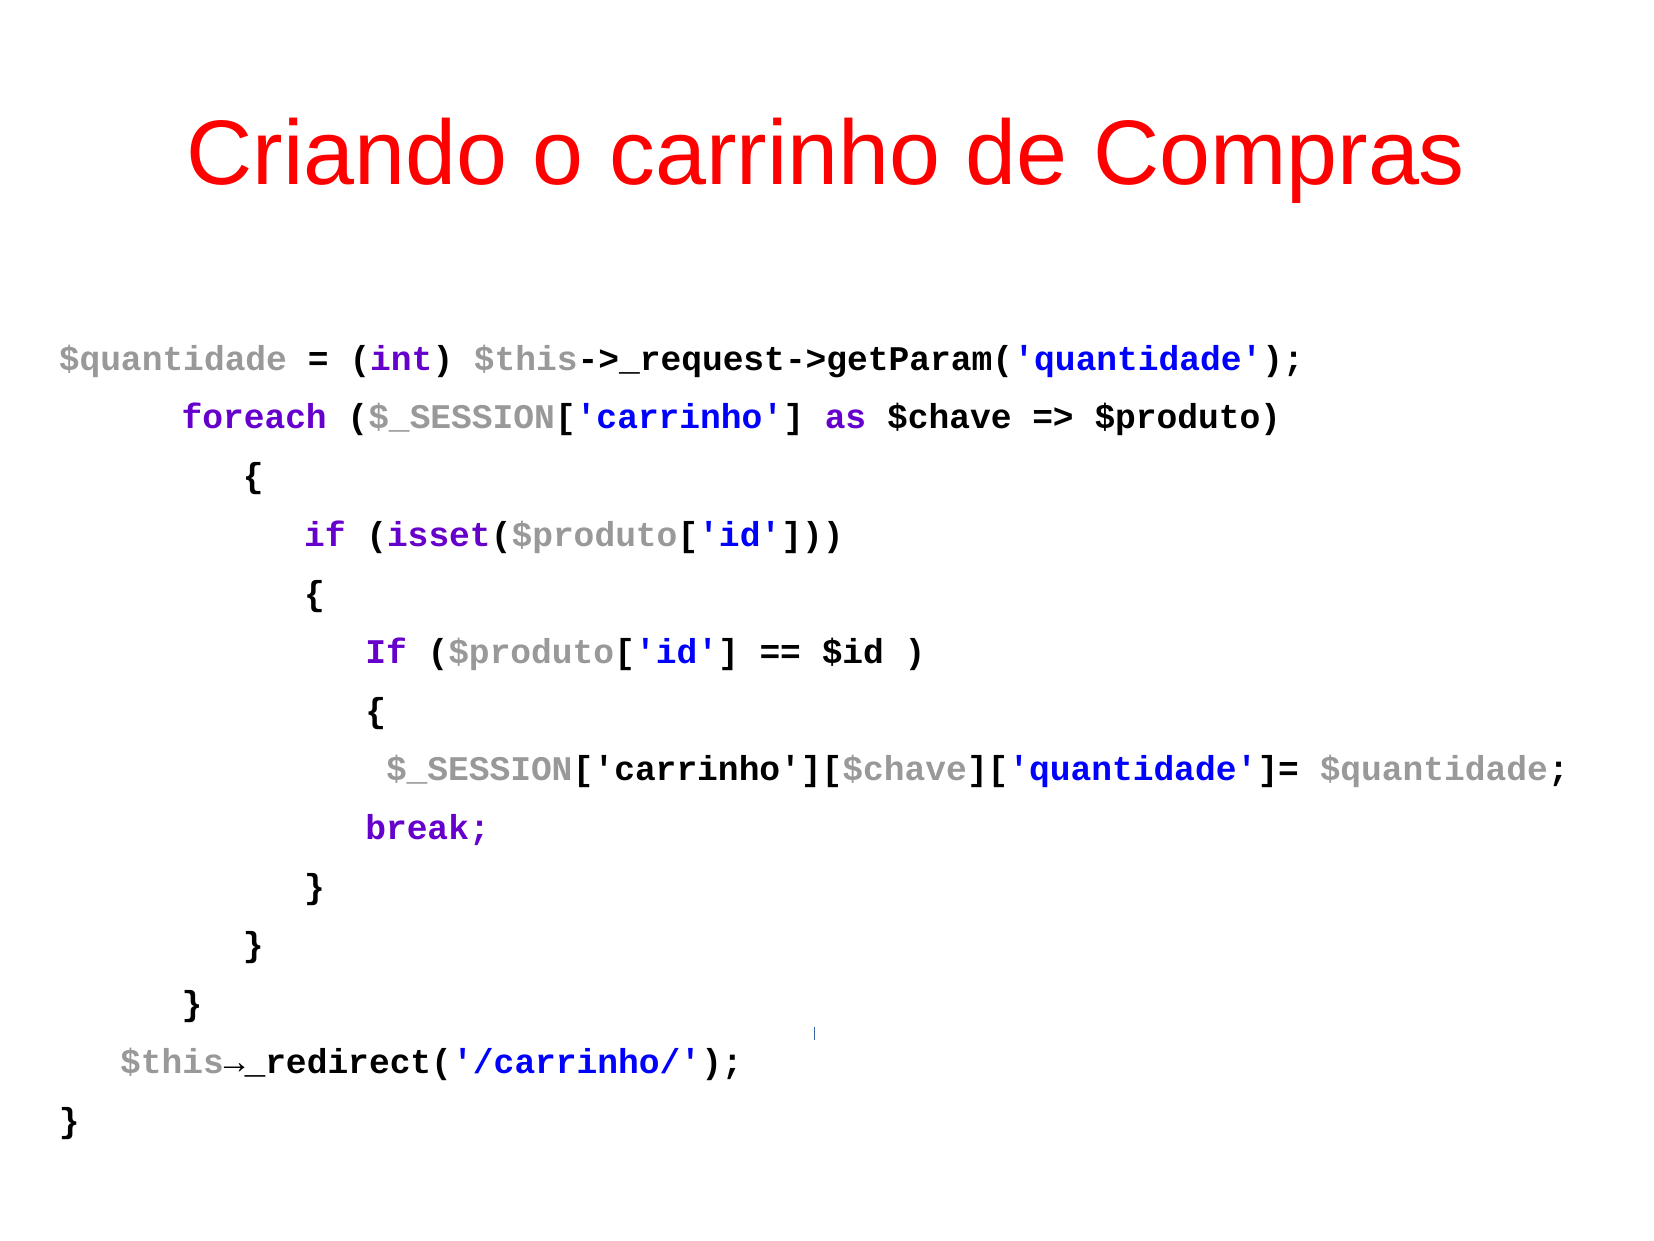

# Criando o carrinho de Compras
$quantidade = (int) $this->_request->getParam('quantidade');
 			 	foreach ($_SESSION['carrinho'] as $chave => $produto)
 			 		{
 				 			 	if (isset($produto['id']))
 			 		 	{
 						 				 		If ($produto['id'] == $id )
 					 				 		{
 					 			 			 $_SESSION['carrinho'][$chave]['quantidade']= $quantidade;
 				 			 		break;
 	 	 	 		 	}
 				 	 	}
 			 	}
 			$this→_redirect('/carrinho/');
}